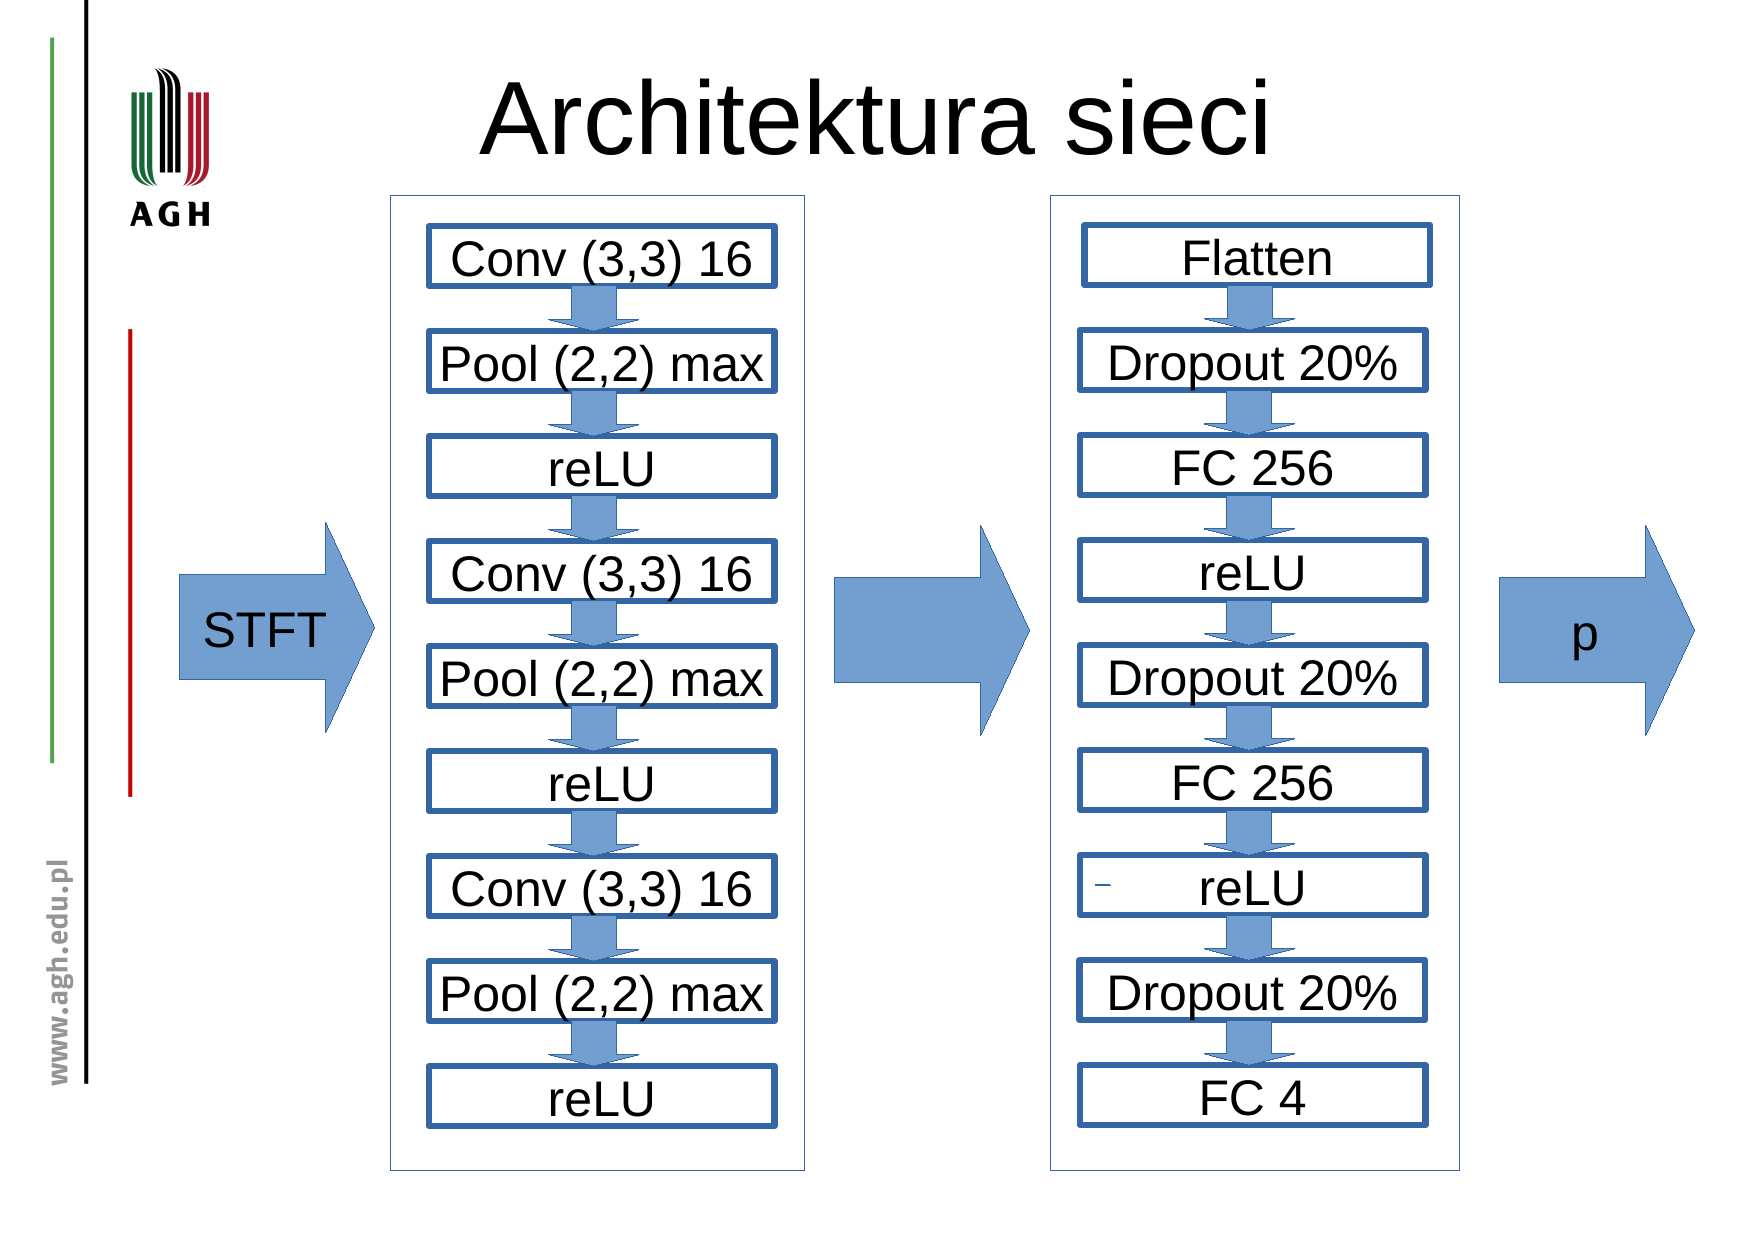

# Architektura sieci
Flatten
Conv (3,3) 16
Dropout 20%
Pool (2,2) max
FC 256
reLU
STFT
p
reLU
Conv (3,3) 16
Dropout 20%
Pool (2,2) max
FC 256
reLU
reLU
Conv (3,3) 16
Dropout 20%
Pool (2,2) max
FC 4
reLU